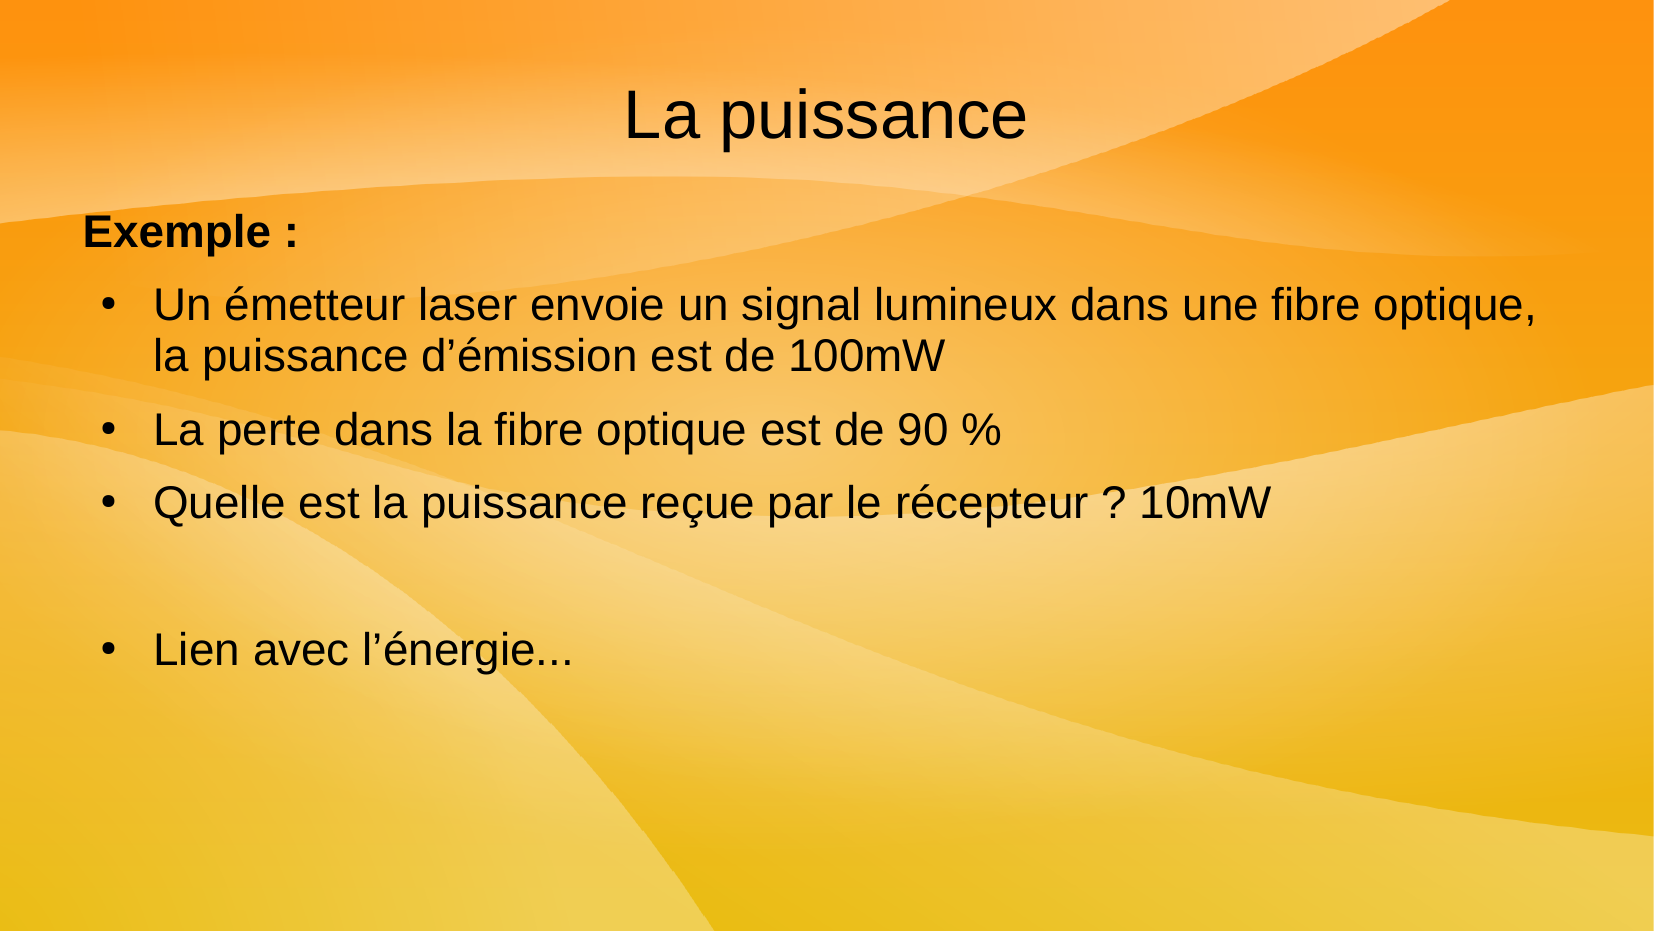

# La puissance
Exemple :
Un émetteur laser envoie un signal lumineux dans une fibre optique, la puissance d’émission est de 100mW
La perte dans la fibre optique est de 90 %
Quelle est la puissance reçue par le récepteur ? 10mW
Lien avec l’énergie...